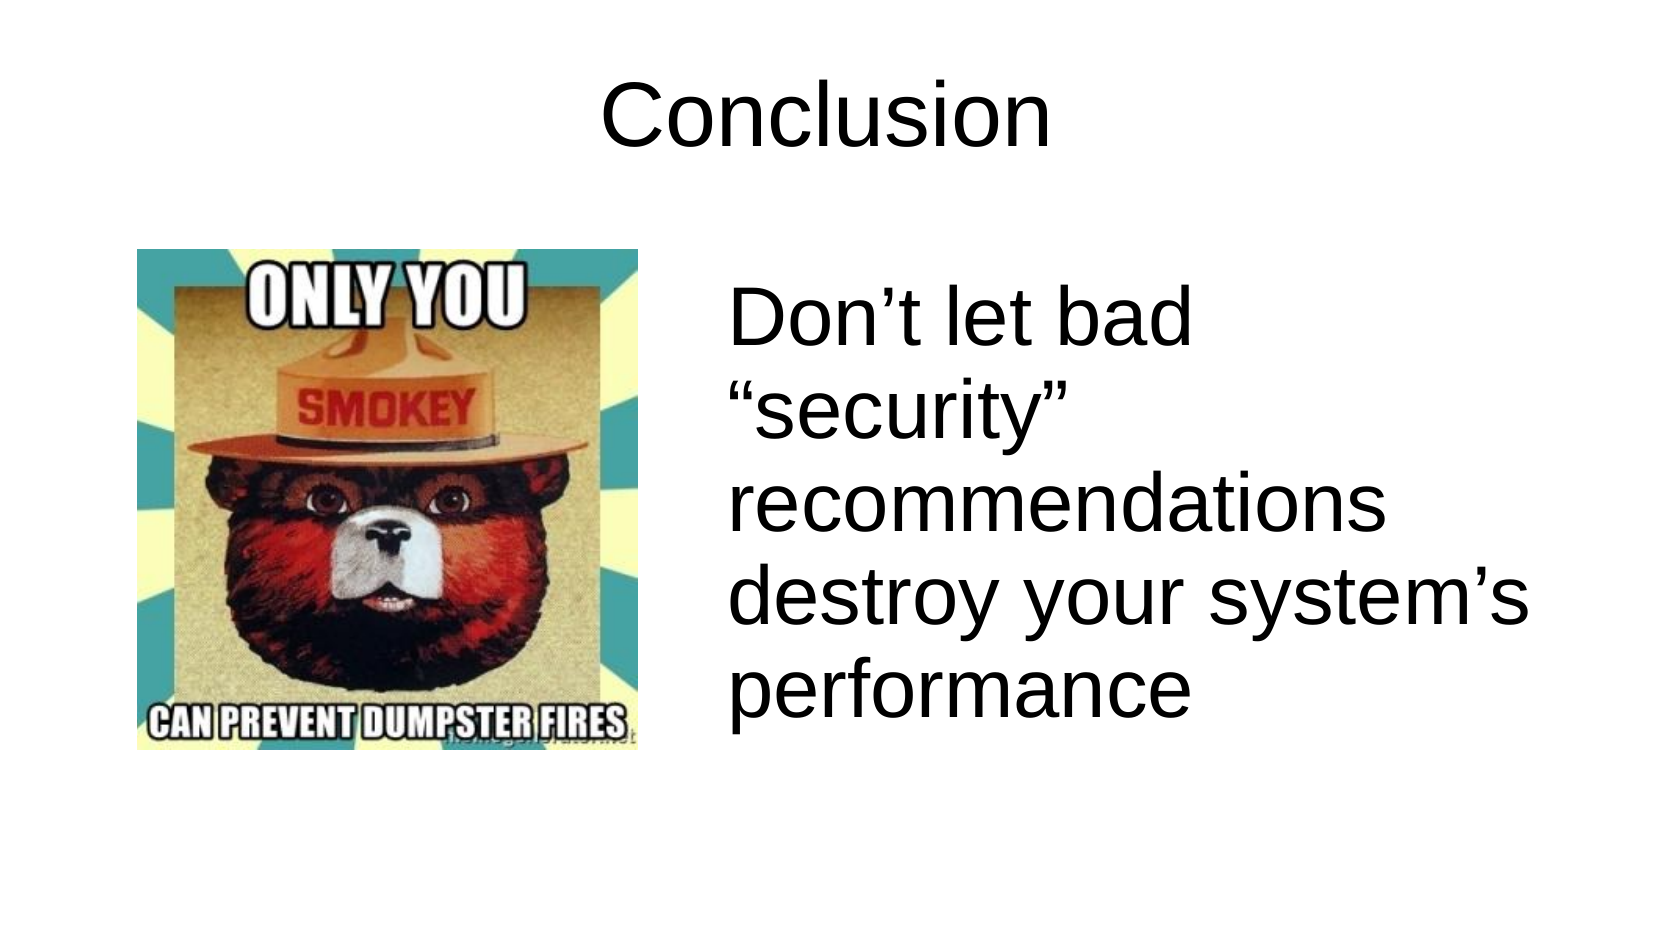

# Conclusion
Don’t let bad “security” recommendations destroy your system’s performance